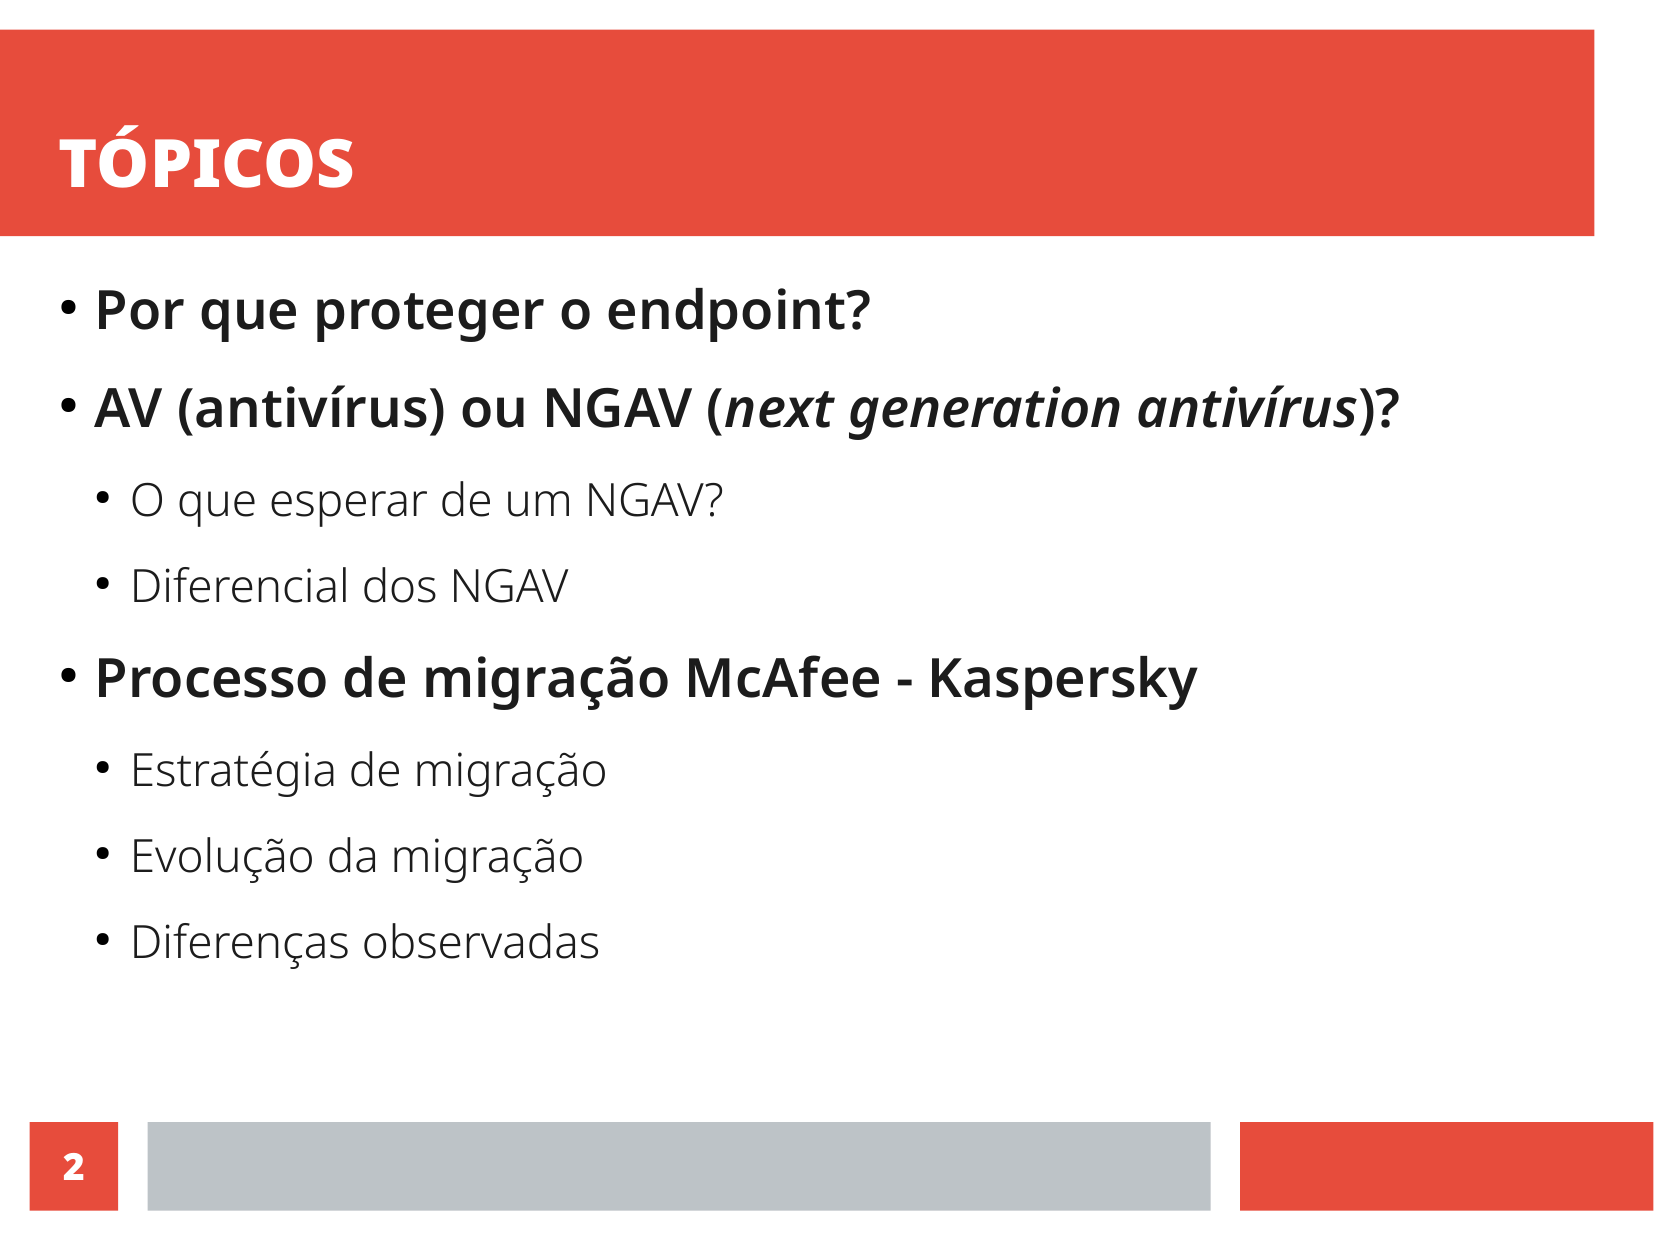

# TÓPICOS
Por que proteger o endpoint?
AV (antivírus) ou NGAV (next generation antivírus)?
O que esperar de um NGAV?
Diferencial dos NGAV
Processo de migração McAfee - Kaspersky
Estratégia de migração
Evolução da migração
Diferenças observadas
2